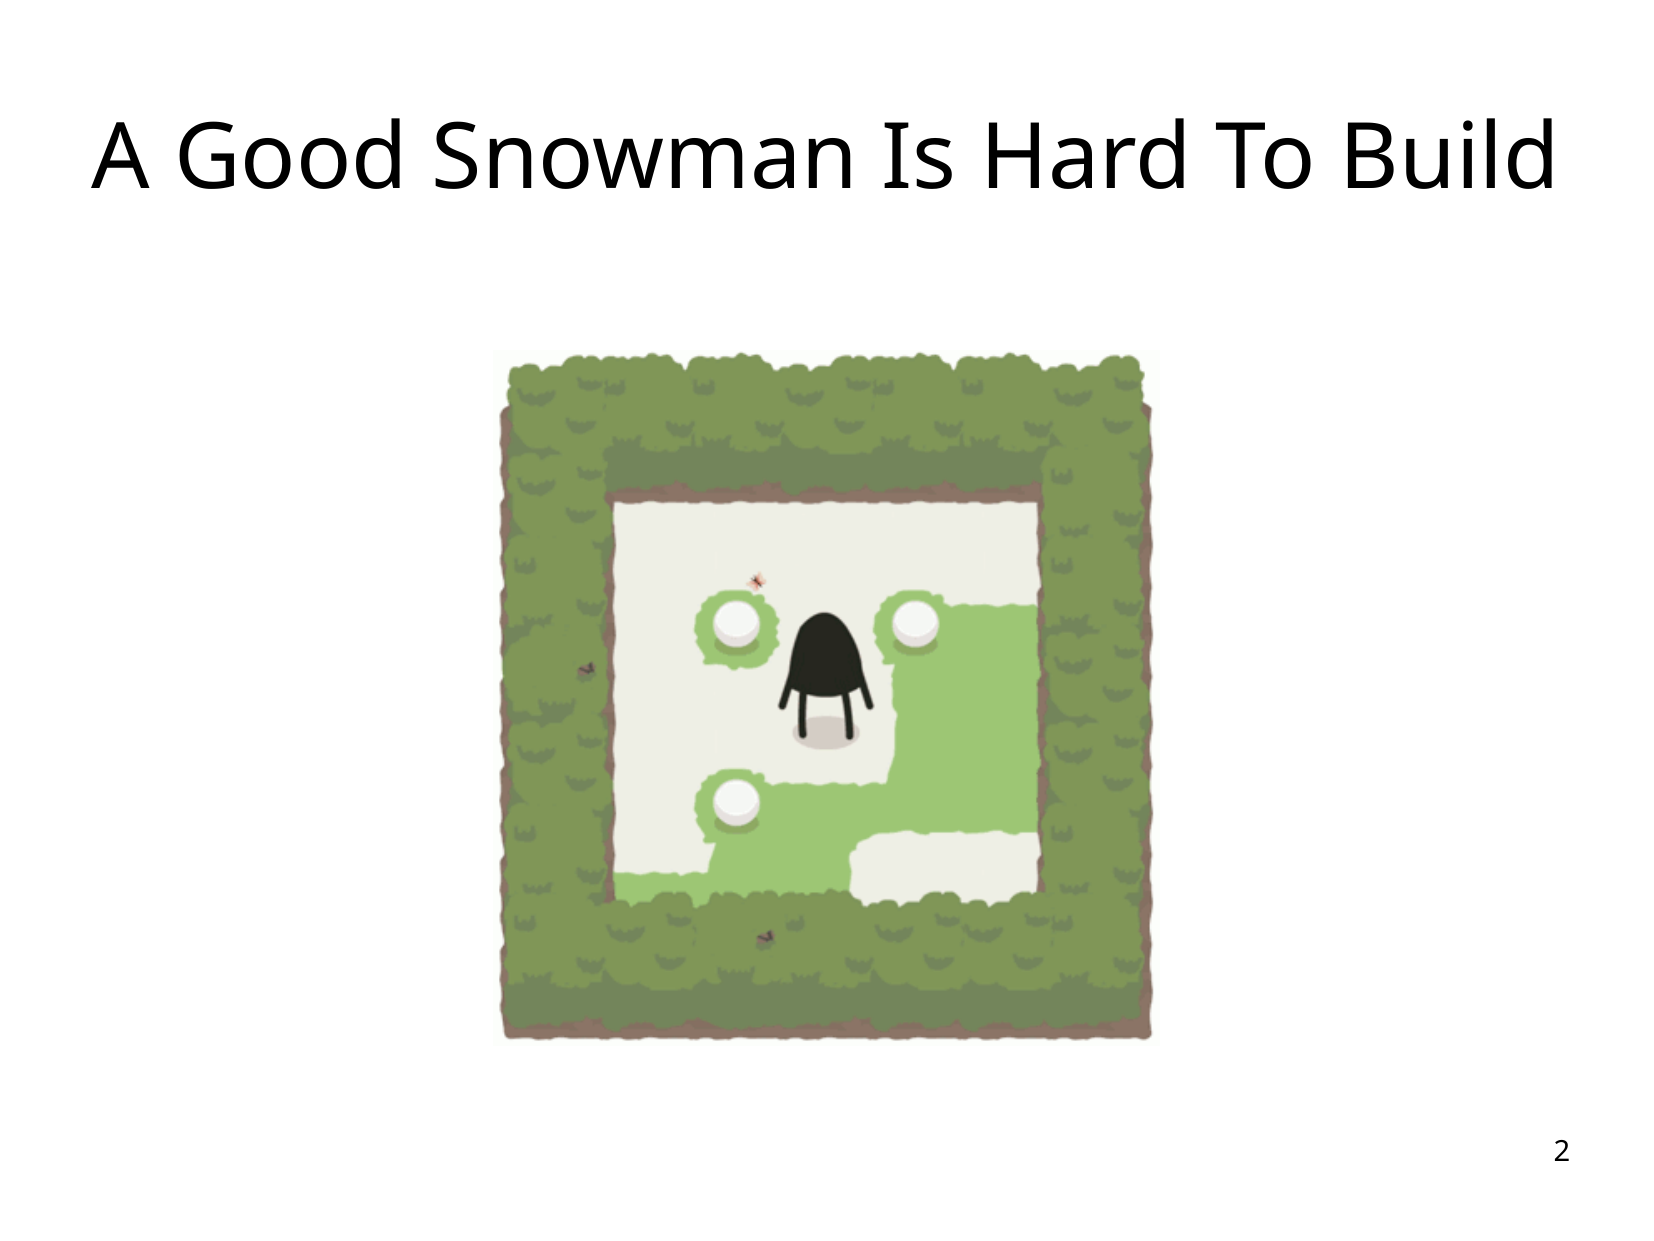

# A Good Snowman Is Hard To Build
2